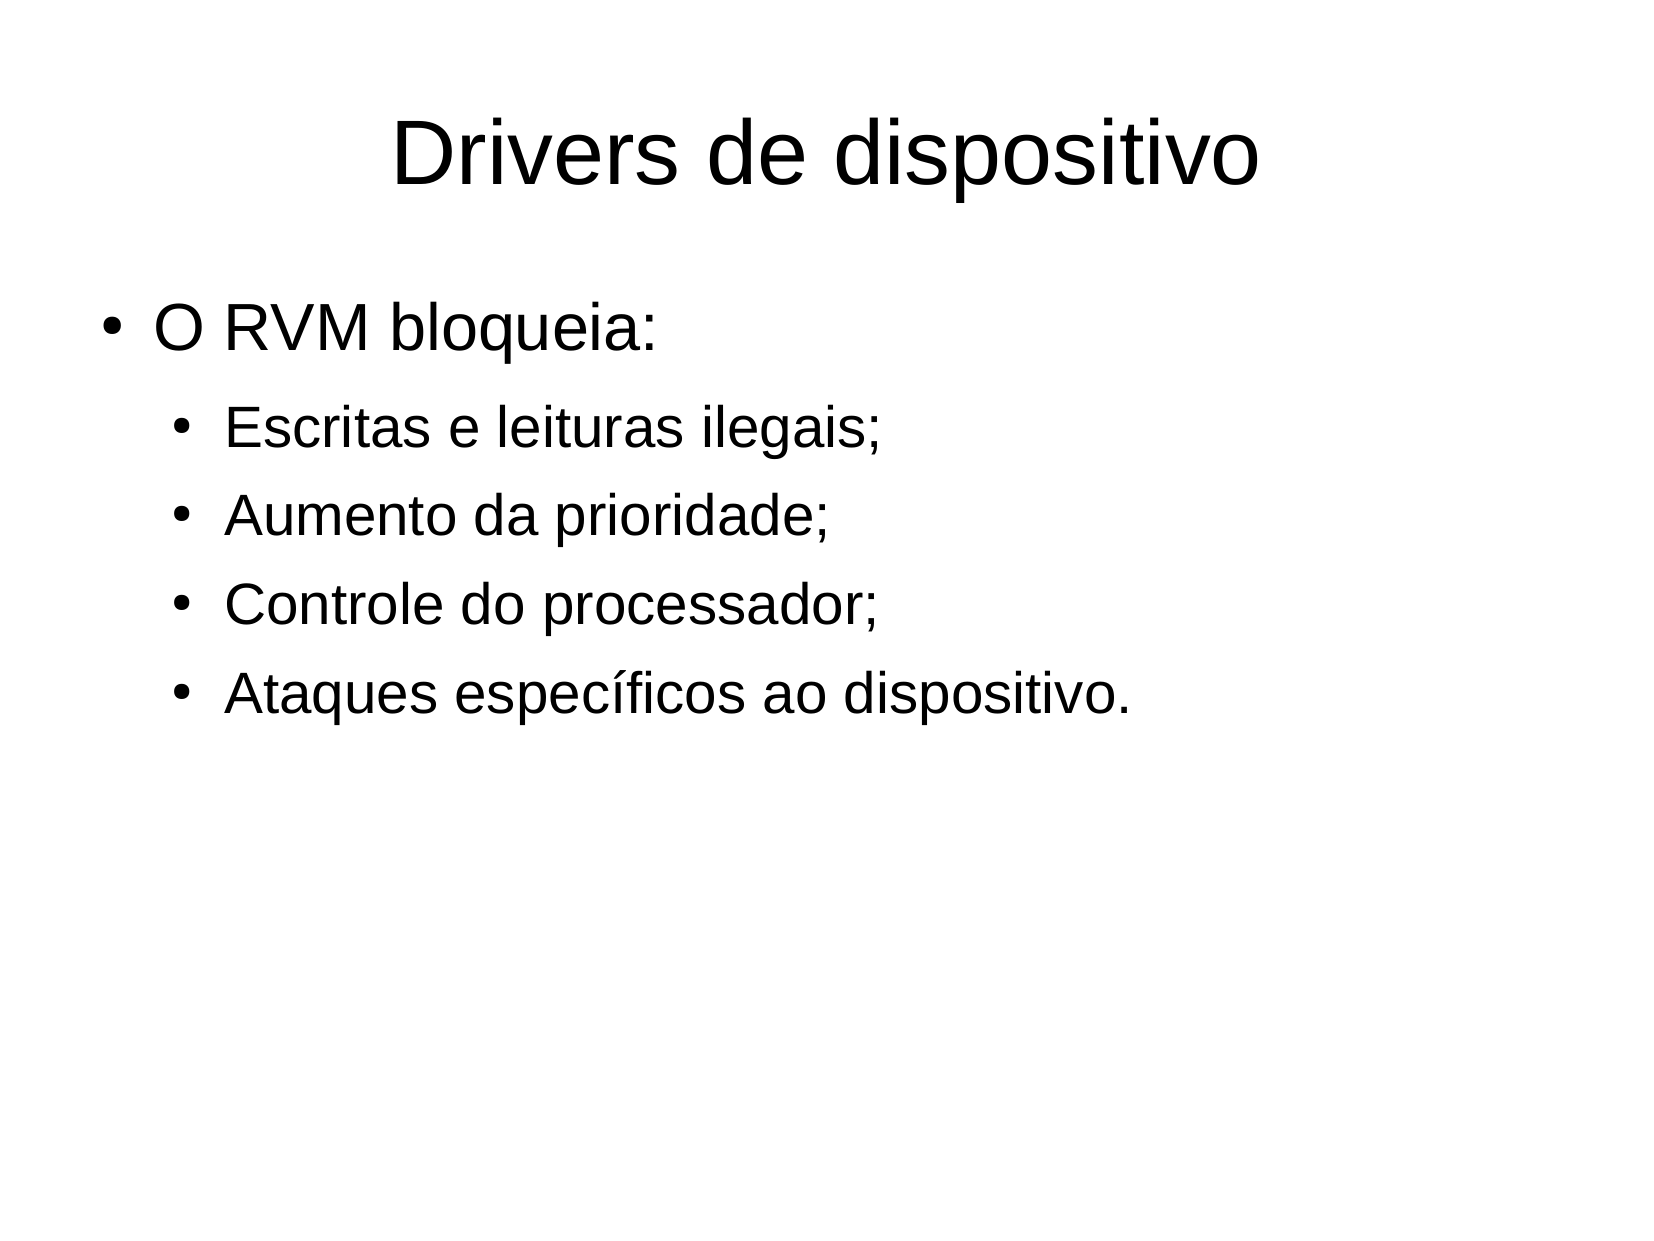

# Drivers de dispositivo
O RVM bloqueia:
Escritas e leituras ilegais;
Aumento da prioridade;
Controle do processador;
Ataques específicos ao dispositivo.